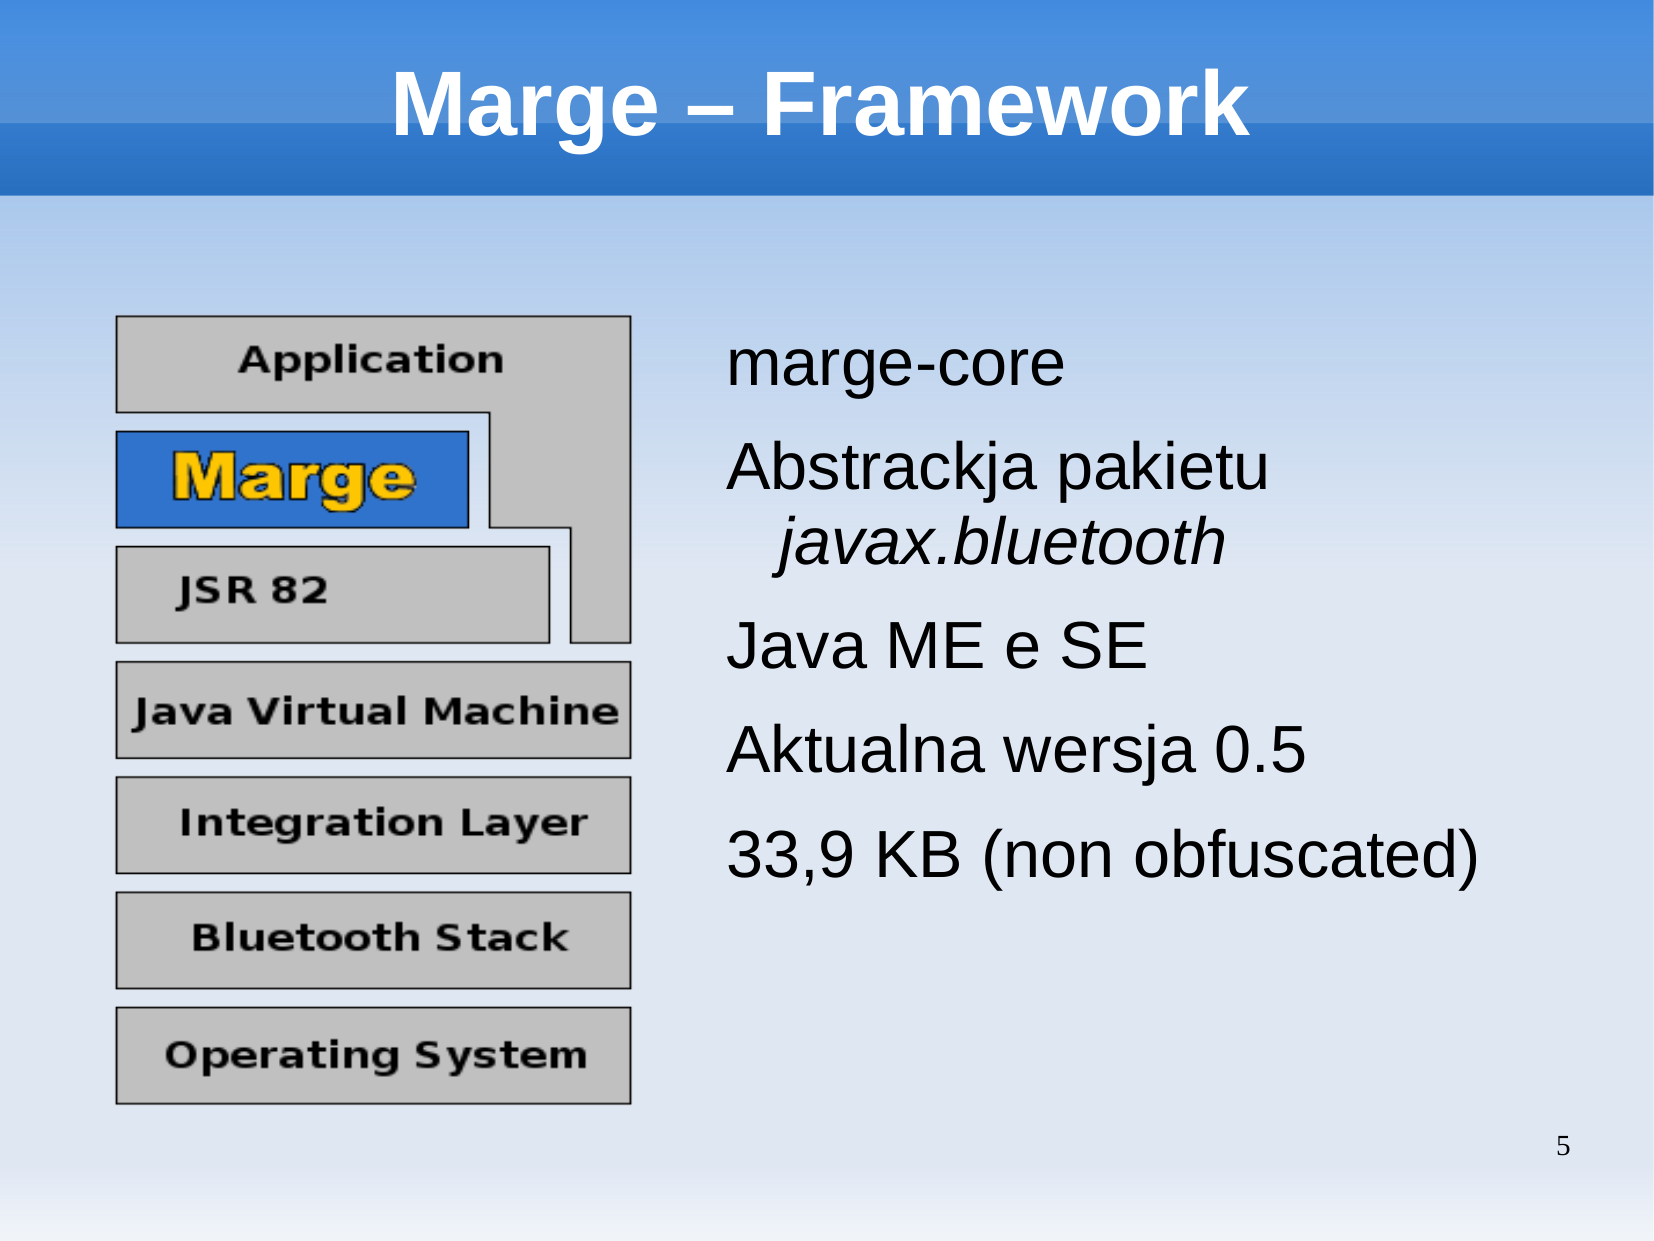

# Marge – Framework
marge-core
Abstrackja pakietu javax.bluetooth
Java ME e SE
Aktualna wersja 0.5
33,9 KB (non obfuscated)
5